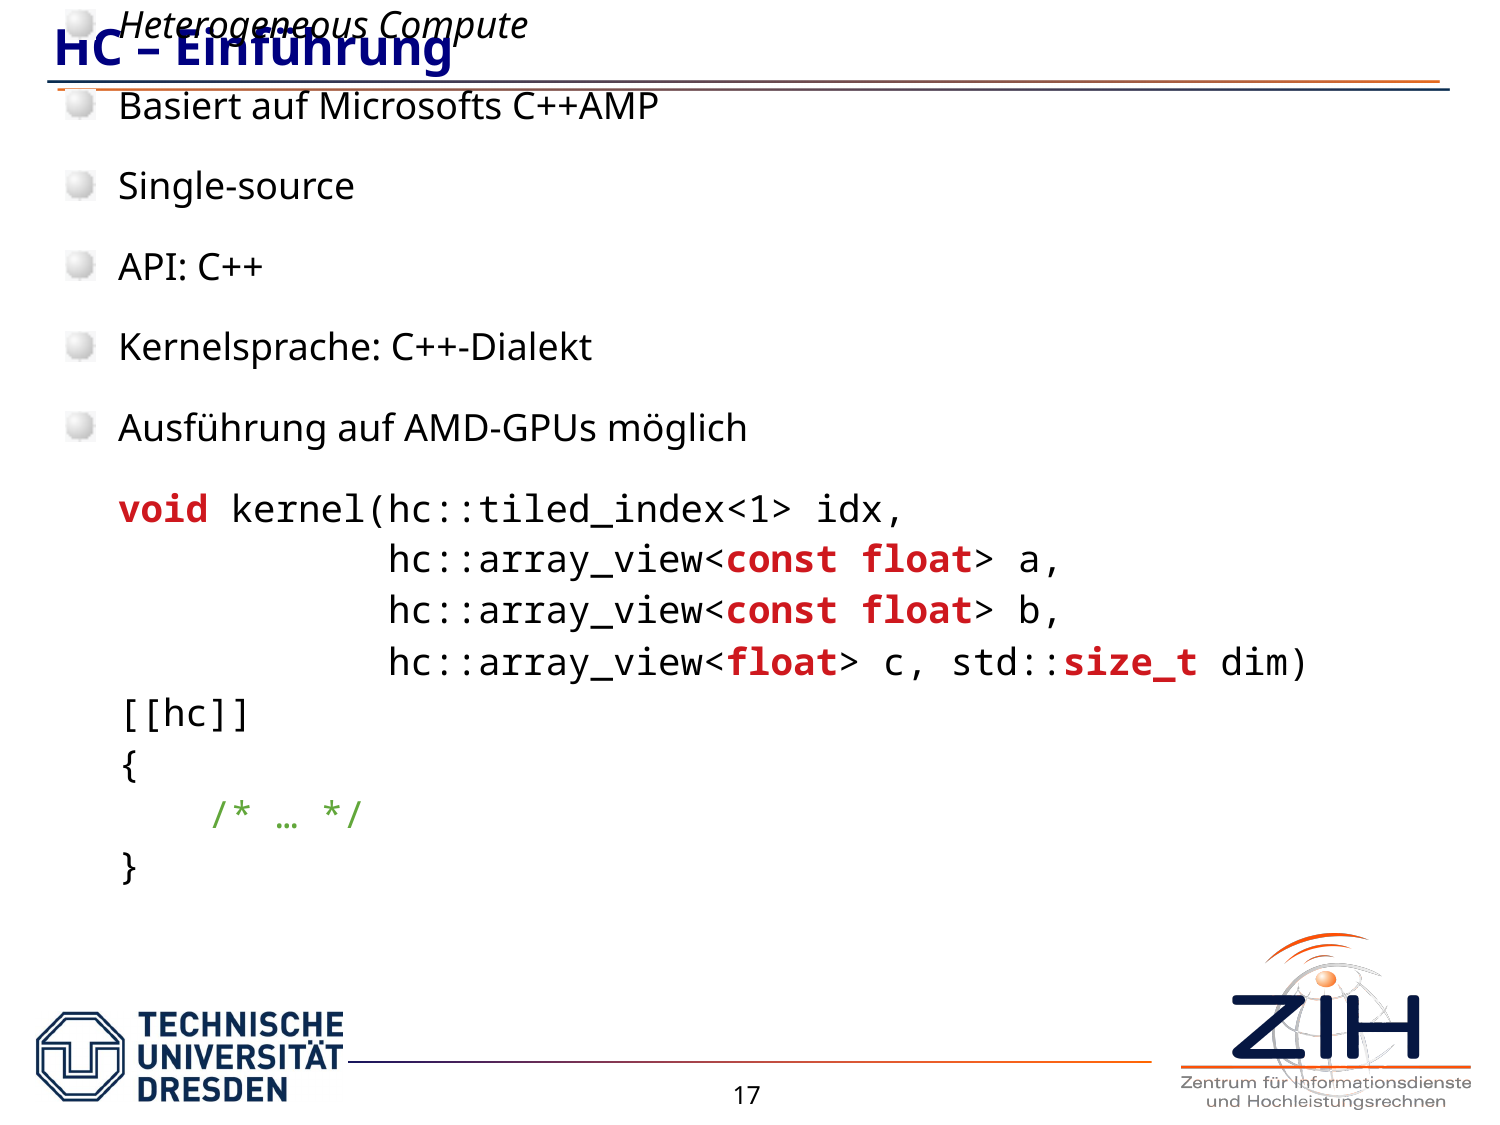

Heterogeneous Compute
Basiert auf Microsofts C++AMP
Single-source
API: C++
Kernelsprache: C++-Dialekt
Ausführung auf AMD-GPUs möglich
void kernel(hc::tiled_index<1> idx,
 hc::array_view<const float> a,
 hc::array_view<const float> b,
 hc::array_view<float> c, std::size_t dim) [[hc]]
{
 /* … */
}
# HC – Einführung
17